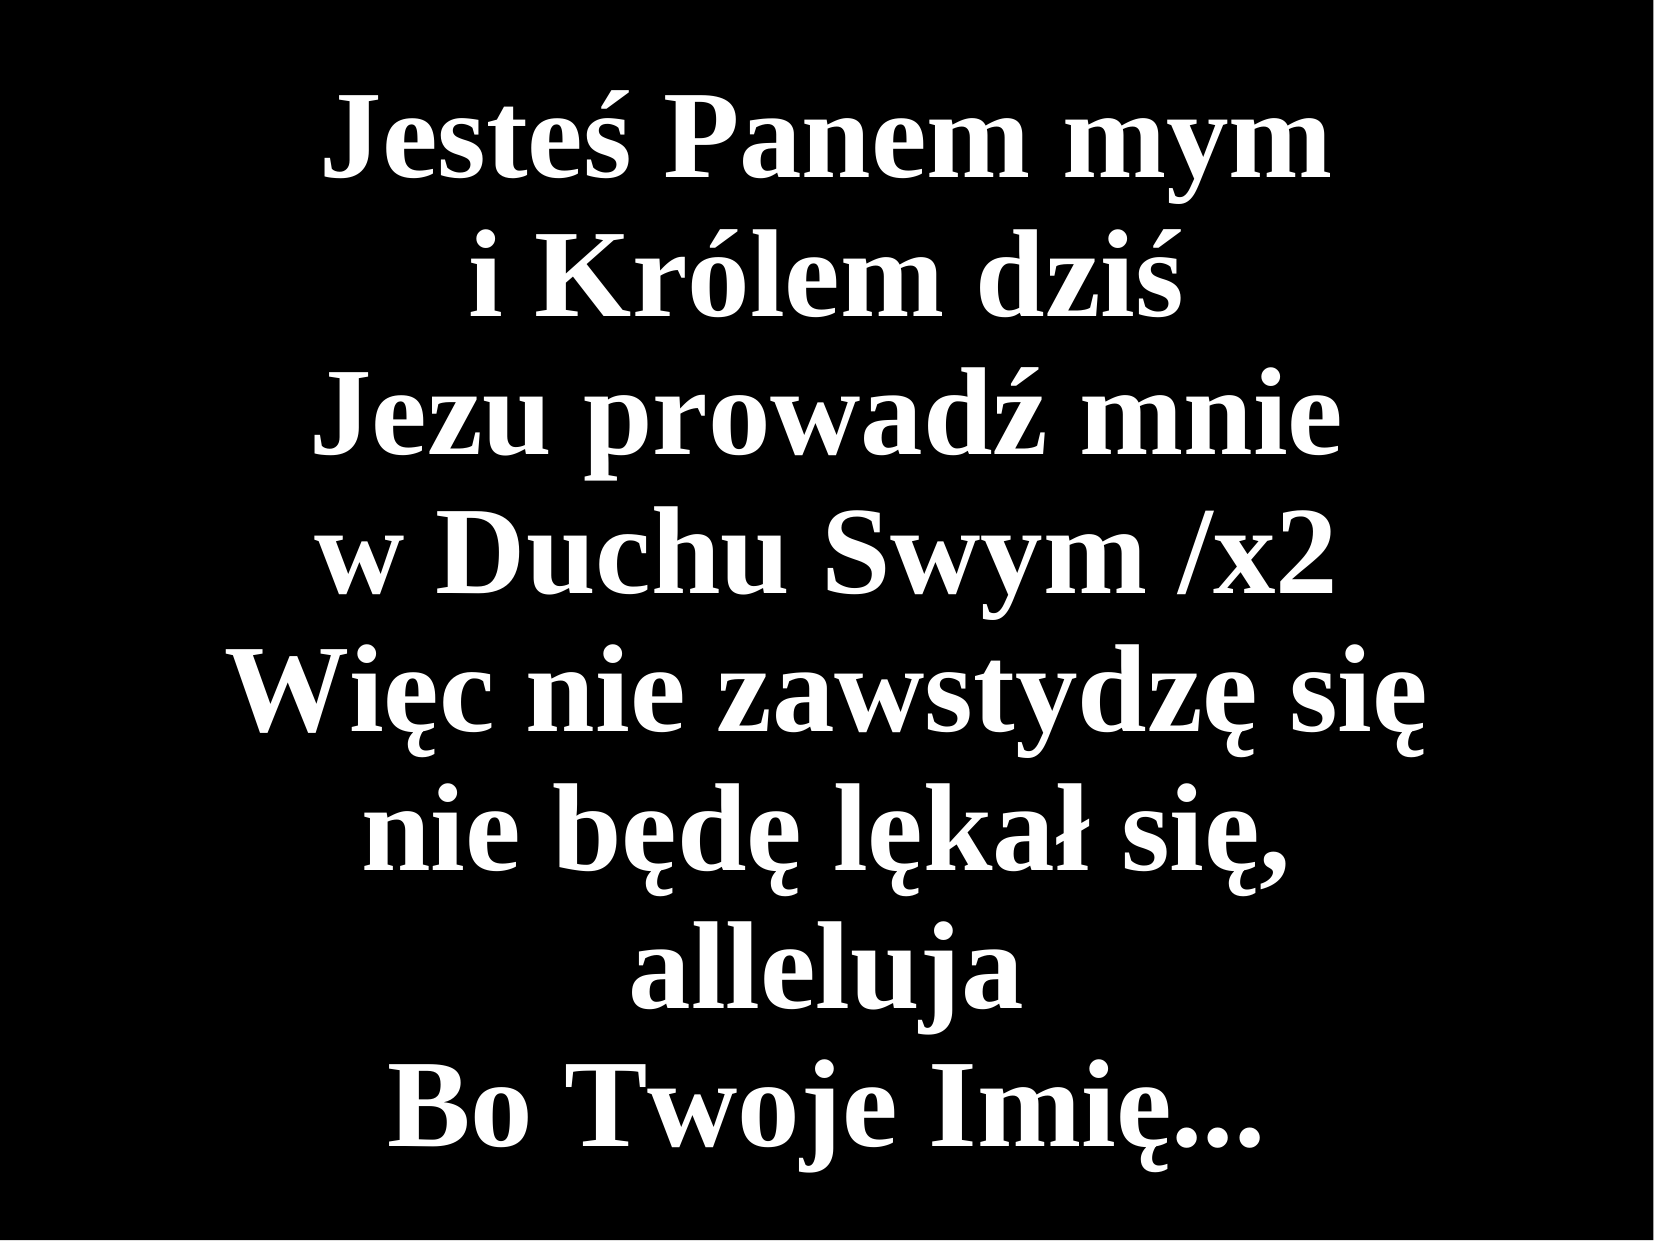

# Jesteś Panem mym i Królem dziś Jezu prowadź mnie w Duchu Swym /x2 Więc nie zawstydzę się nie będę lękał się, alleluja Bo Twoje Imię...